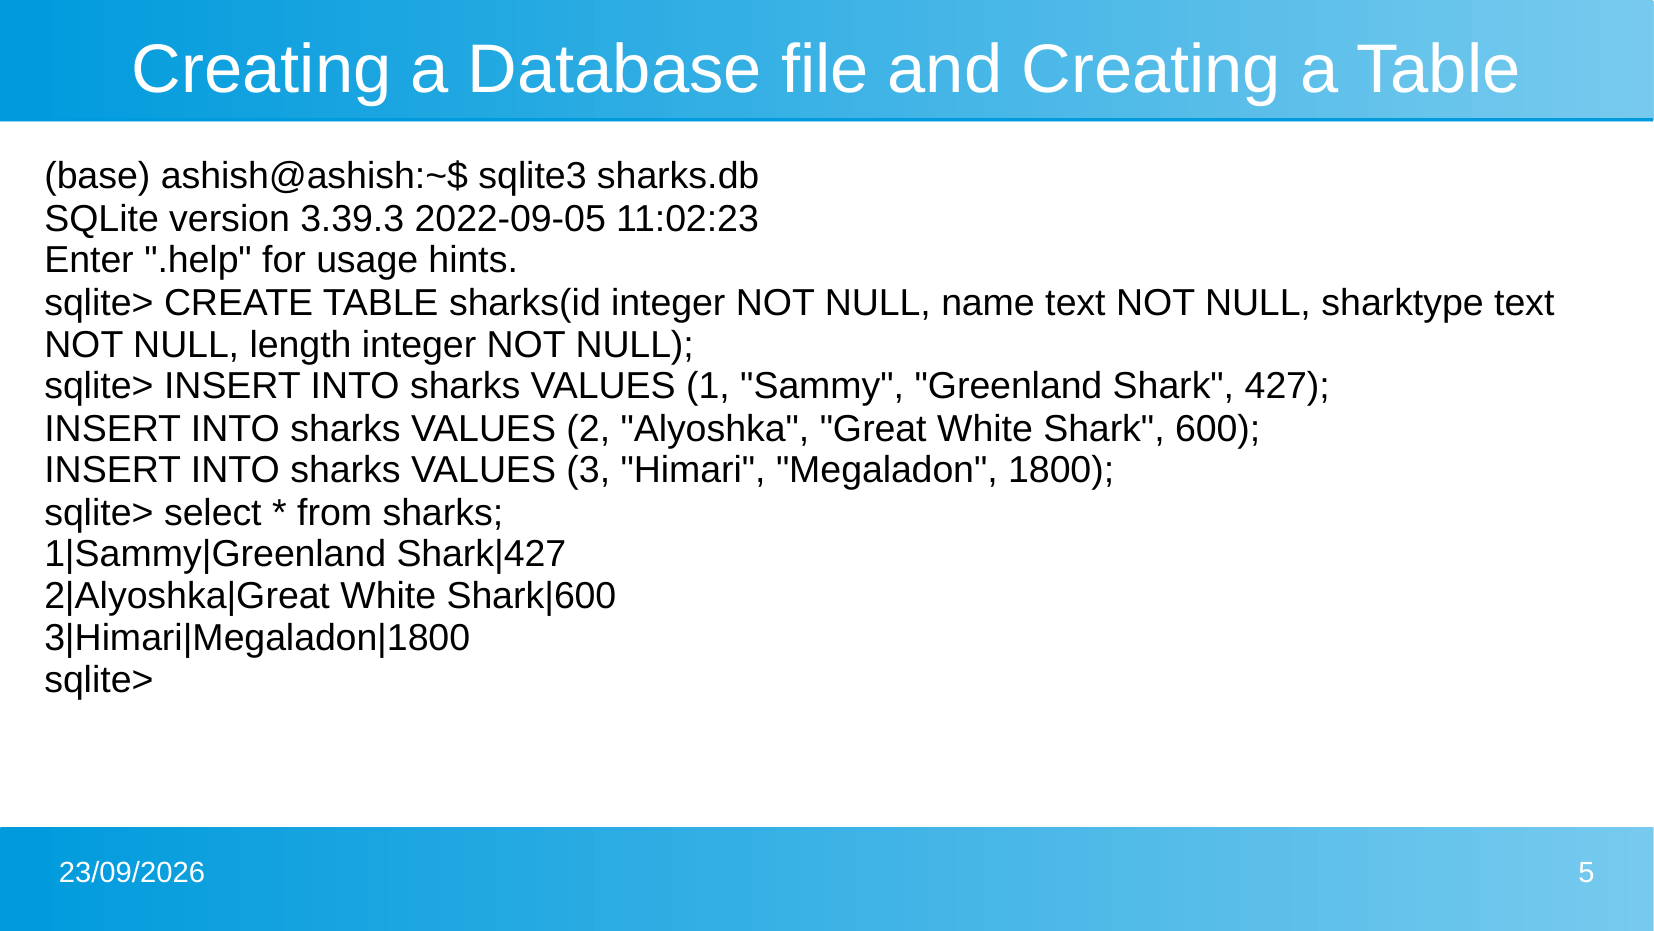

# Creating a Database file and Creating a Table
(base) ashish@ashish:~$ sqlite3 sharks.db
SQLite version 3.39.3 2022-09-05 11:02:23
Enter ".help" for usage hints.
sqlite> CREATE TABLE sharks(id integer NOT NULL, name text NOT NULL, sharktype text NOT NULL, length integer NOT NULL);
sqlite> INSERT INTO sharks VALUES (1, "Sammy", "Greenland Shark", 427);
INSERT INTO sharks VALUES (2, "Alyoshka", "Great White Shark", 600);
INSERT INTO sharks VALUES (3, "Himari", "Megaladon", 1800);
sqlite> select * from sharks;
1|Sammy|Greenland Shark|427
2|Alyoshka|Great White Shark|600
3|Himari|Megaladon|1800
sqlite>
5